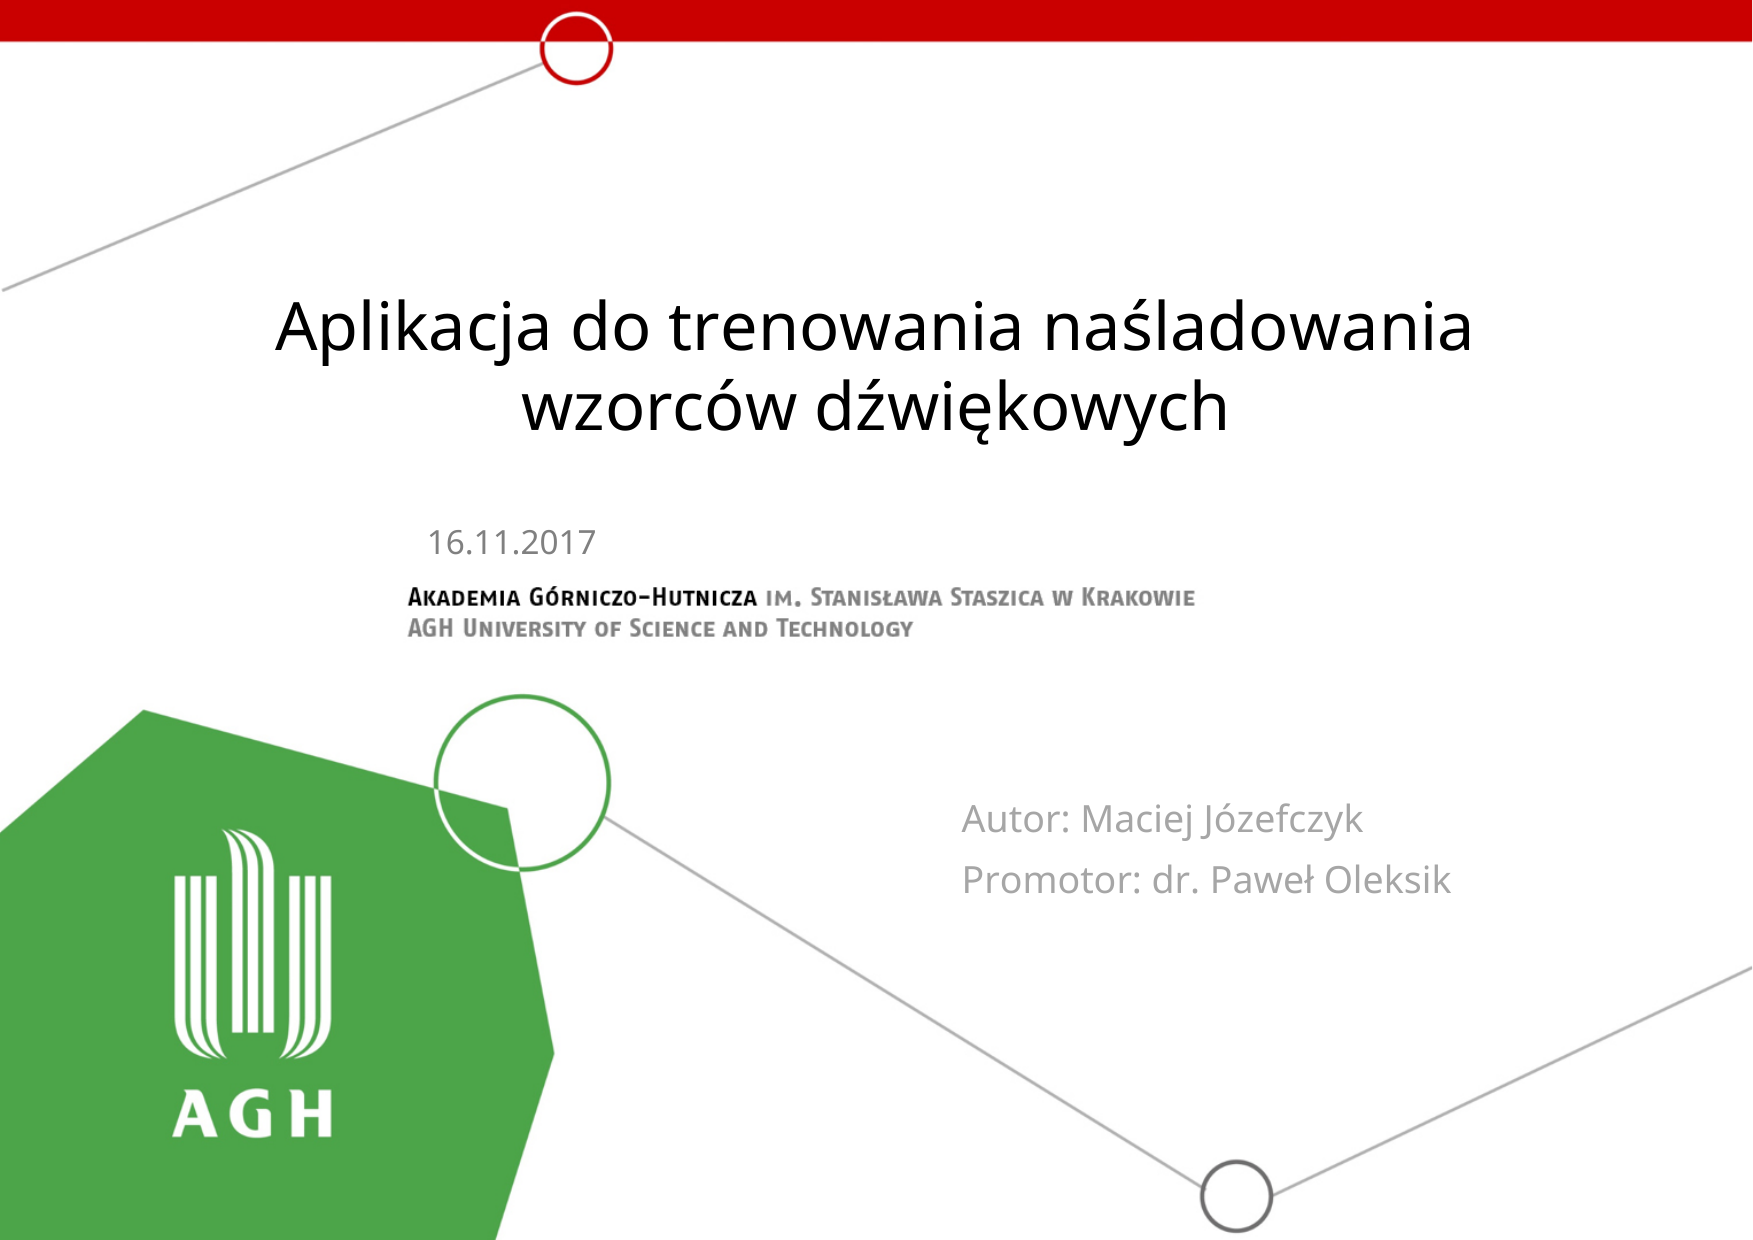

Aplikacja do trenowania naśladowania wzorców dźwiękowych
16.11.2017
Autor: Maciej Józefczyk
Promotor: dr. Paweł Oleksik